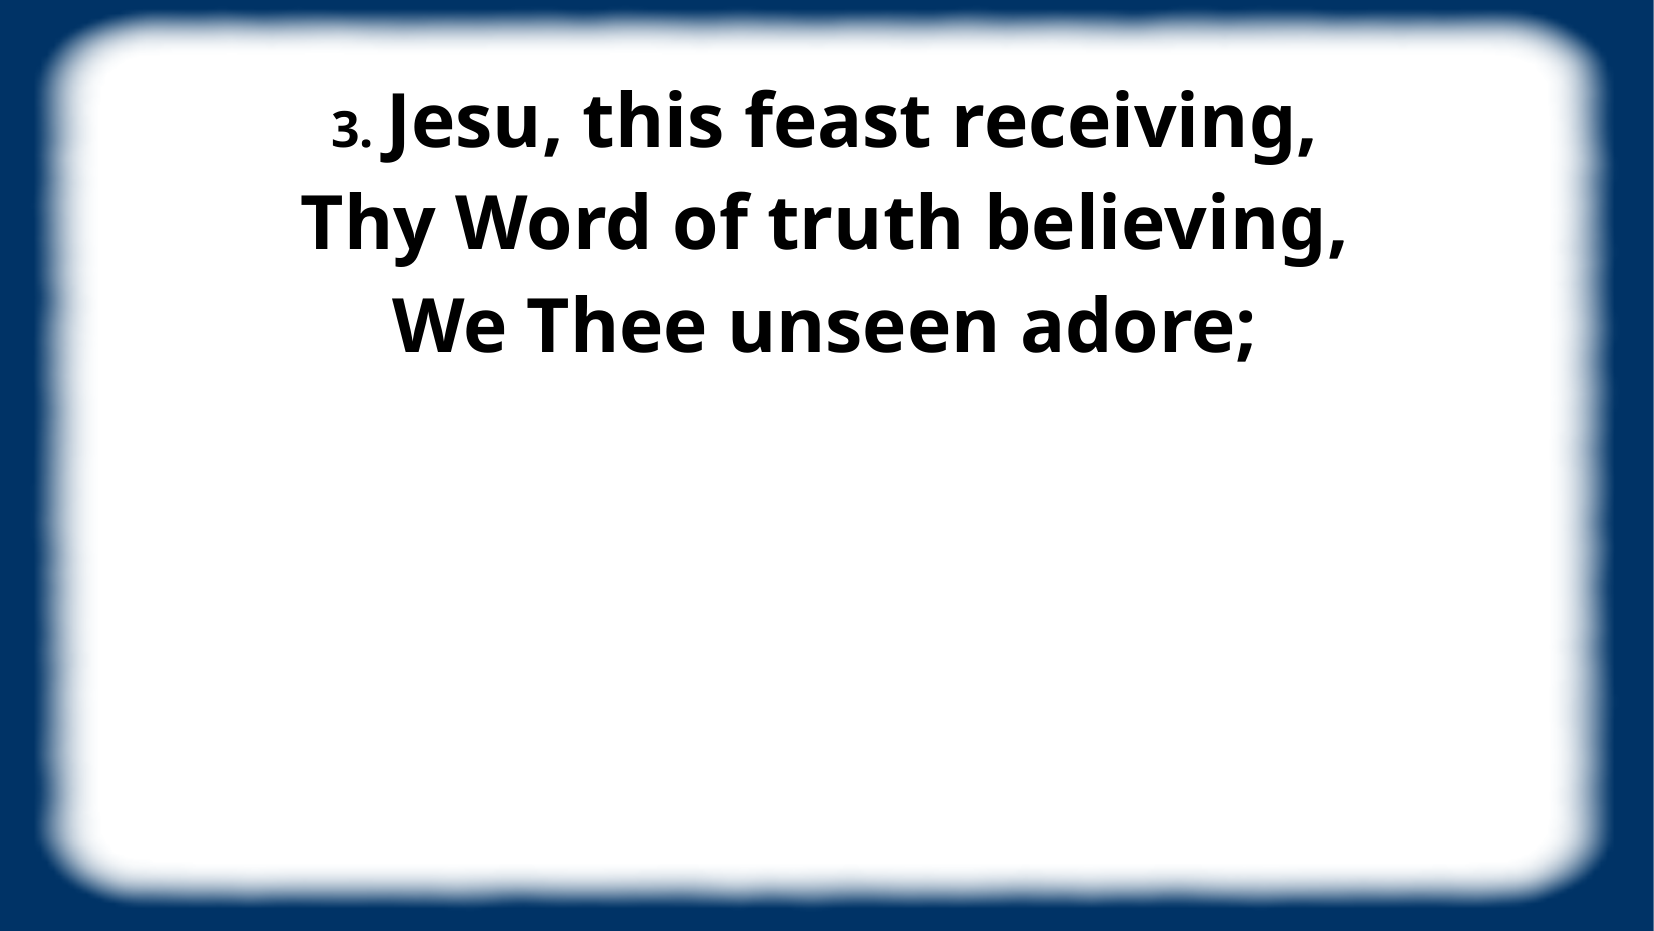

3. Jesu, this feast receiving,
Thy Word of truth believing,
We Thee unseen adore;